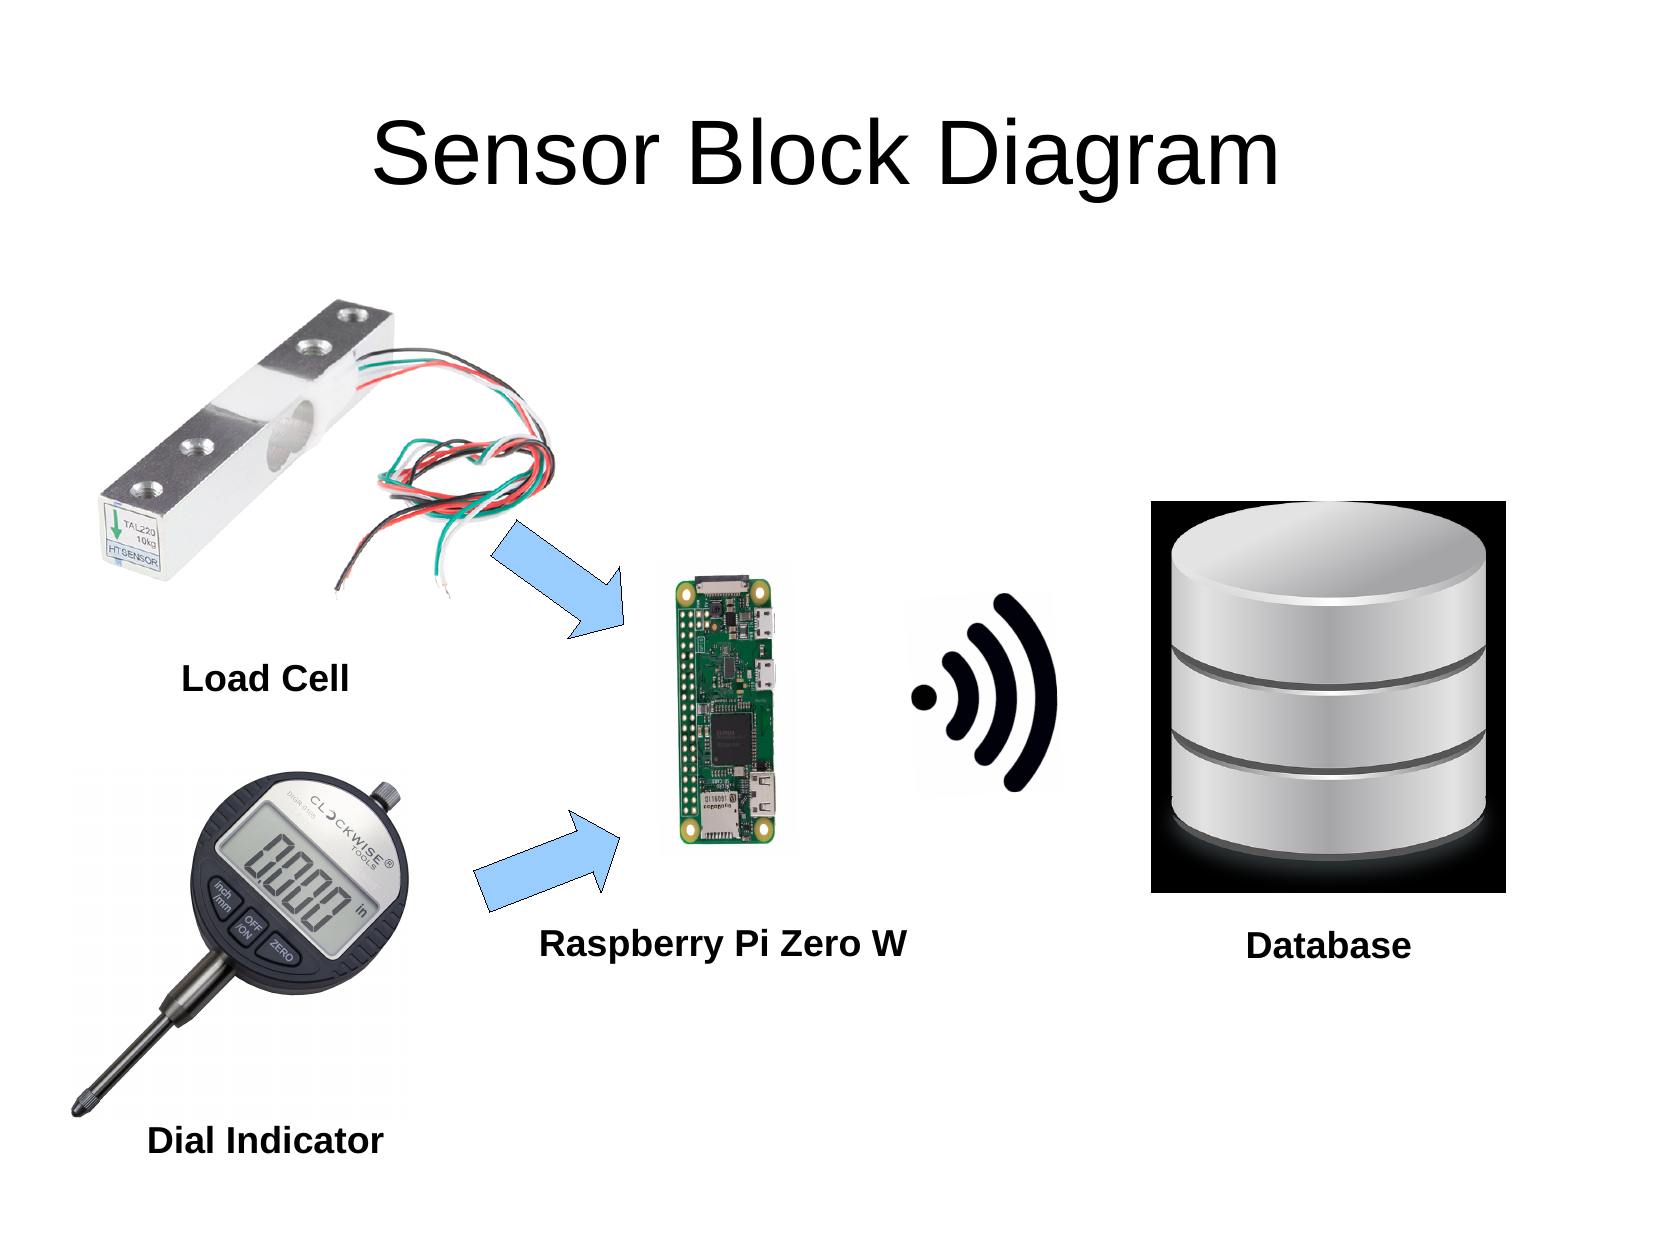

# Sensor Block Diagram
Load Cell
Raspberry Pi Zero W
Database
Dial Indicator